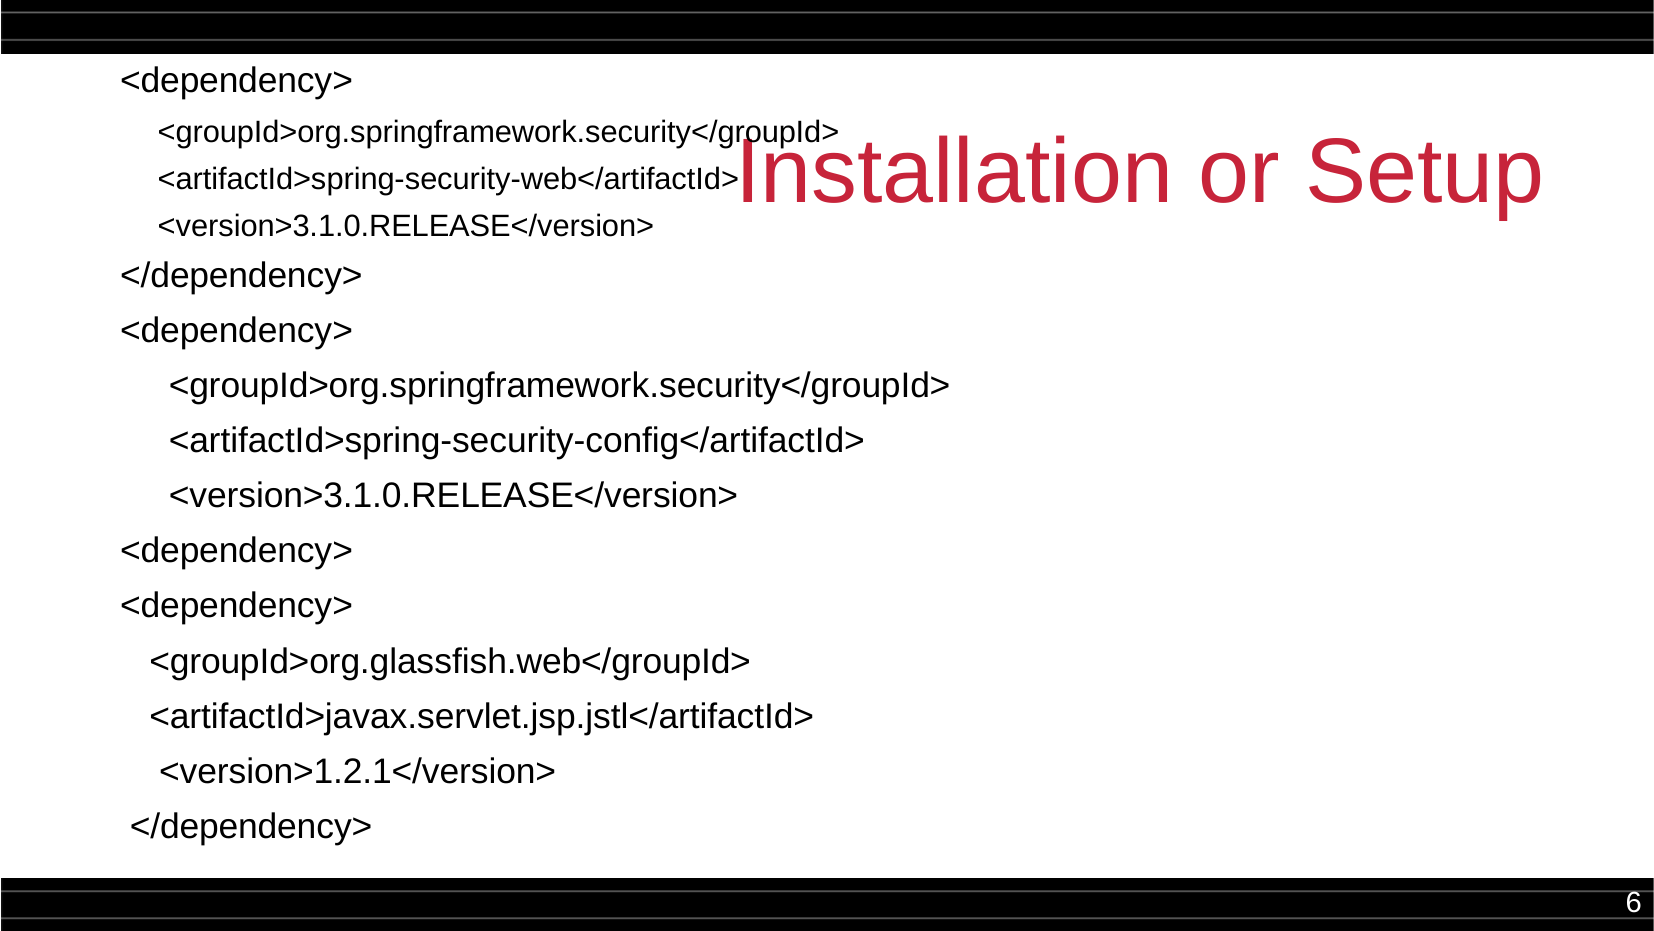

<dependency>
<groupId>org.springframework.security</groupId>
<artifactId>spring-security-web</artifactId>
<version>3.1.0.RELEASE</version>
</dependency>
<dependency>
 <groupId>org.springframework.security</groupId>
 <artifactId>spring-security-config</artifactId>
 <version>3.1.0.RELEASE</version>
<dependency>
<dependency>
 <groupId>org.glassfish.web</groupId>
 <artifactId>javax.servlet.jsp.jstl</artifactId>
 <version>1.2.1</version>
 </dependency>
# Installation or Setup